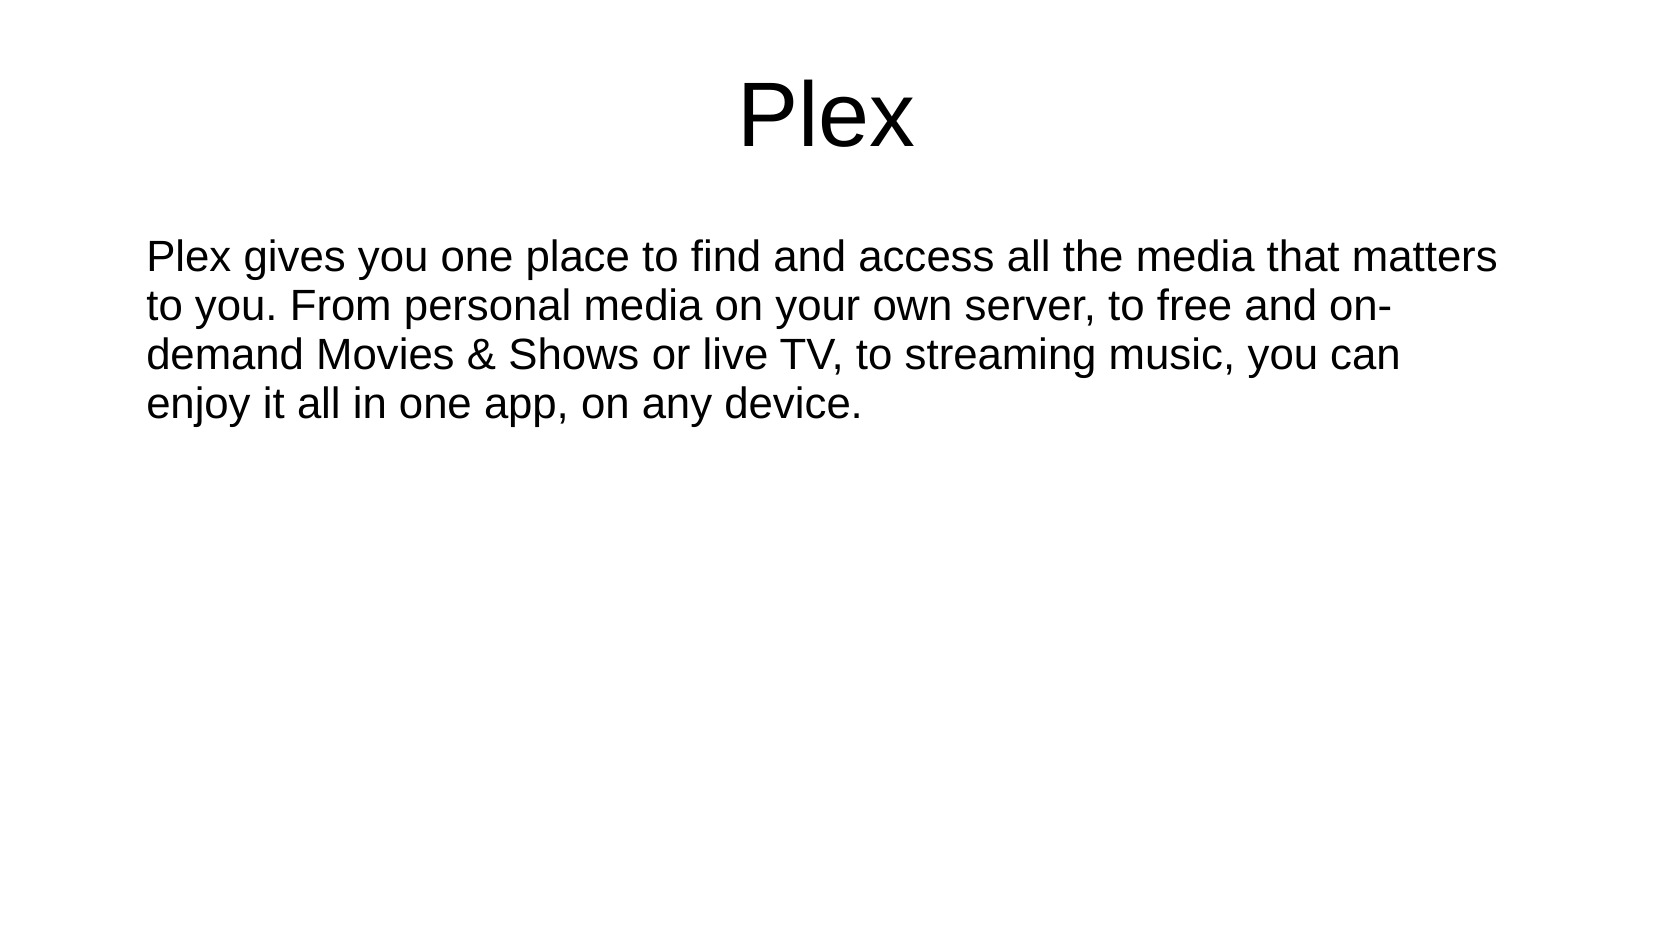

# Plex
Plex gives you one place to find and access all the media that matters to you. From personal media on your own server, to free and on-demand Movies & Shows or live TV, to streaming music, you can enjoy it all in one app, on any device.